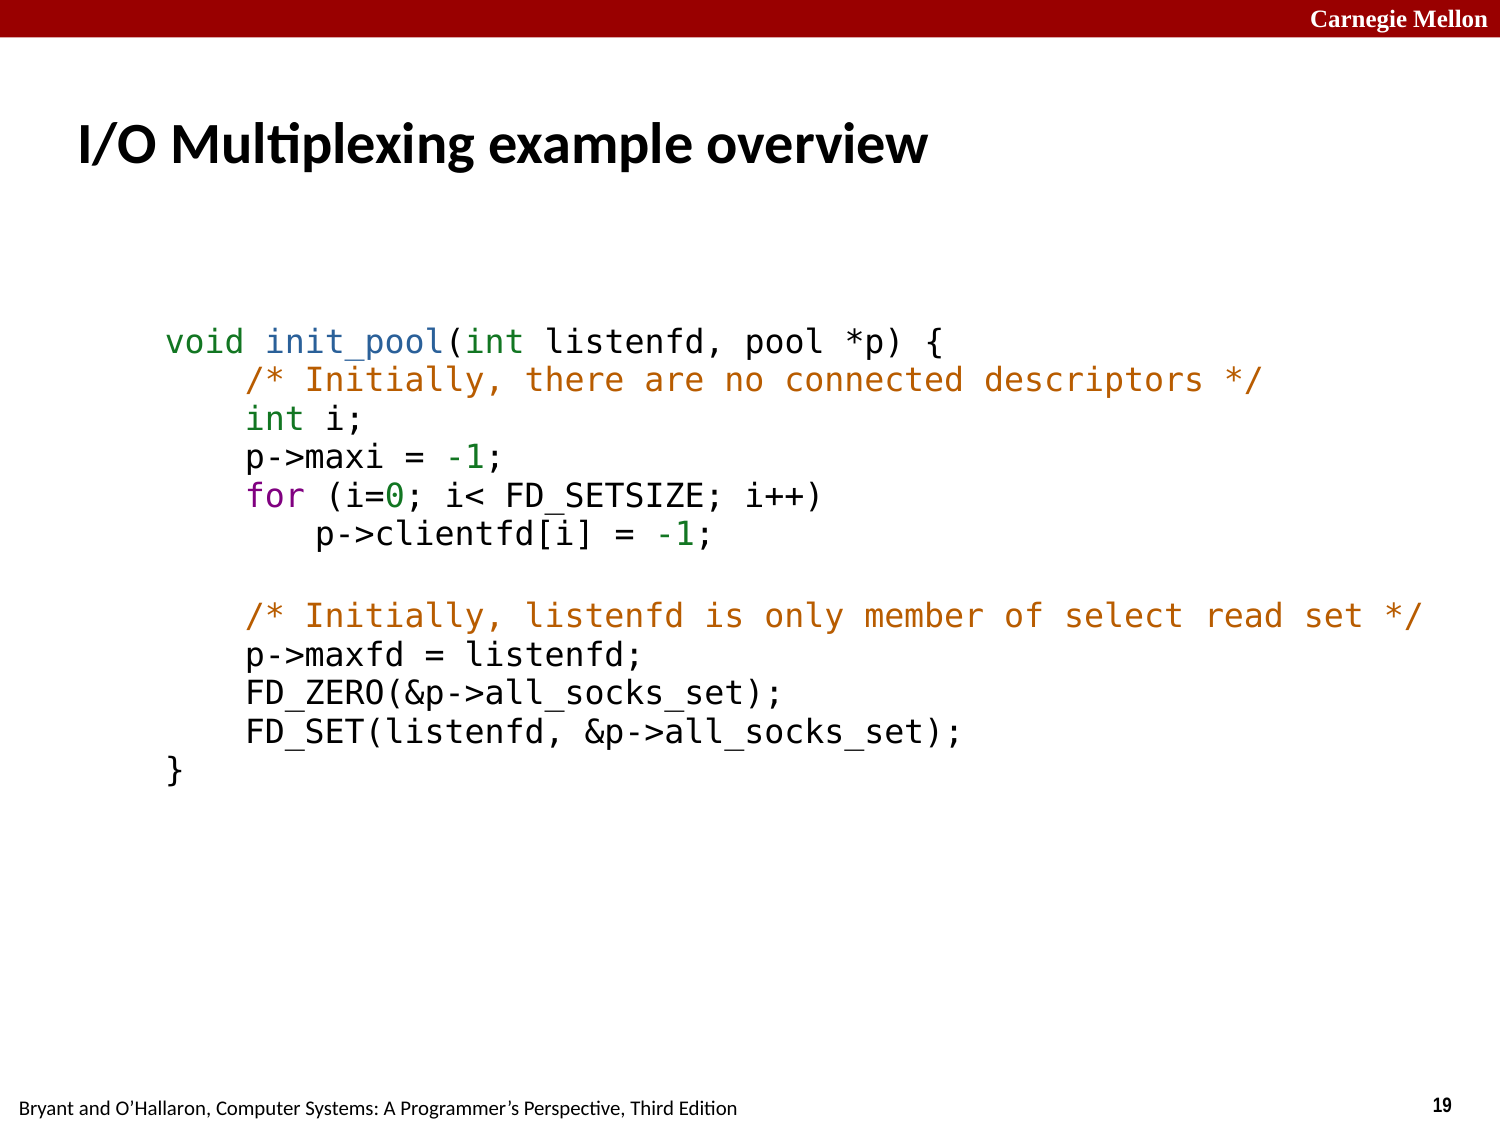

# I/O Multiplexing example overview
void init_pool(int listenfd, pool *p) {
 /* Initially, there are no connected descriptors */
 int i;
 p->maxi = -1;
 for (i=0; i< FD_SETSIZE; i++)
 	p->clientfd[i] = -1;
 /* Initially, listenfd is only member of select read set */
 p->maxfd = listenfd;
 FD_ZERO(&p->all_socks_set);
 FD_SET(listenfd, &p->all_socks_set);
}